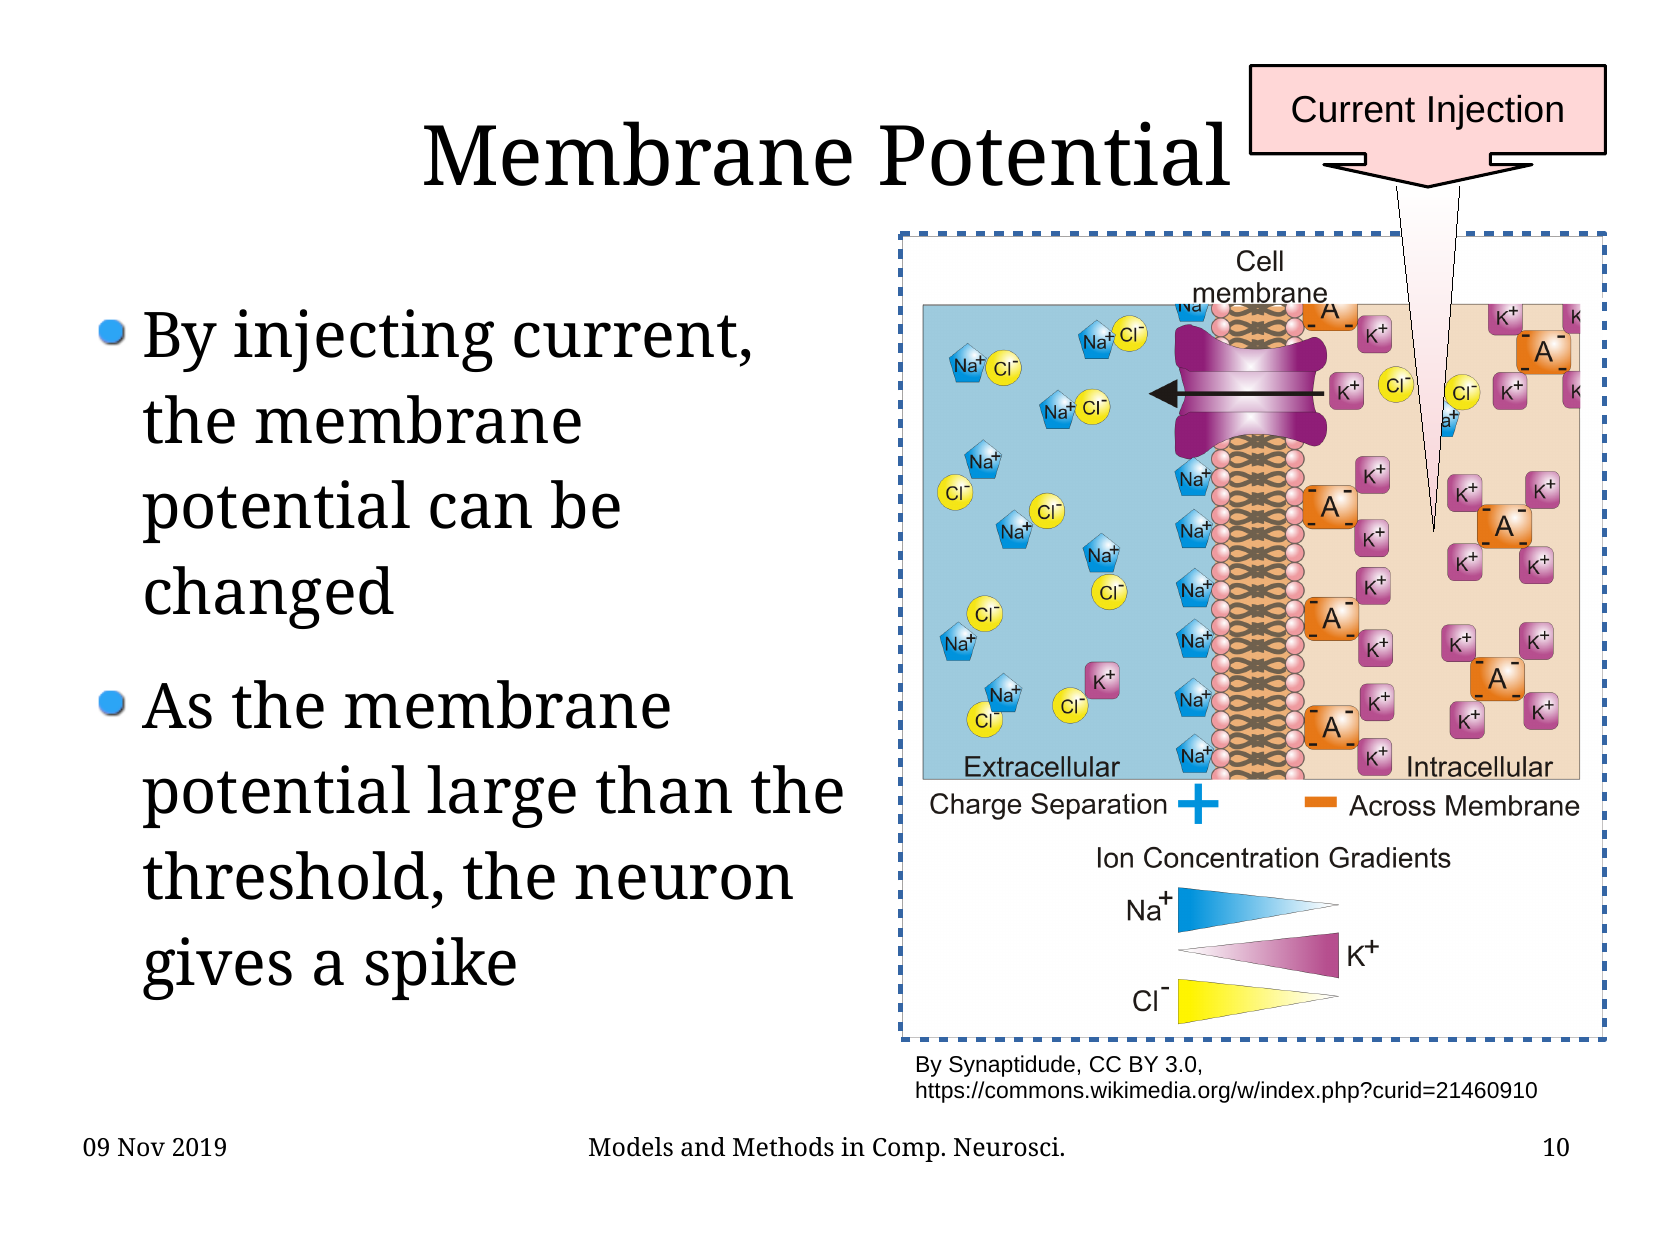

# Membrane Potential
Current Injection
By Synaptidude, CC BY 3.0, https://commons.wikimedia.org/w/index.php?curid=21460910
By injecting current, the membrane potential can be changed
As the membrane potential large than the threshold, the neuron gives a spike
09 Nov 2019
Models and Methods in Comp. Neurosci.
10